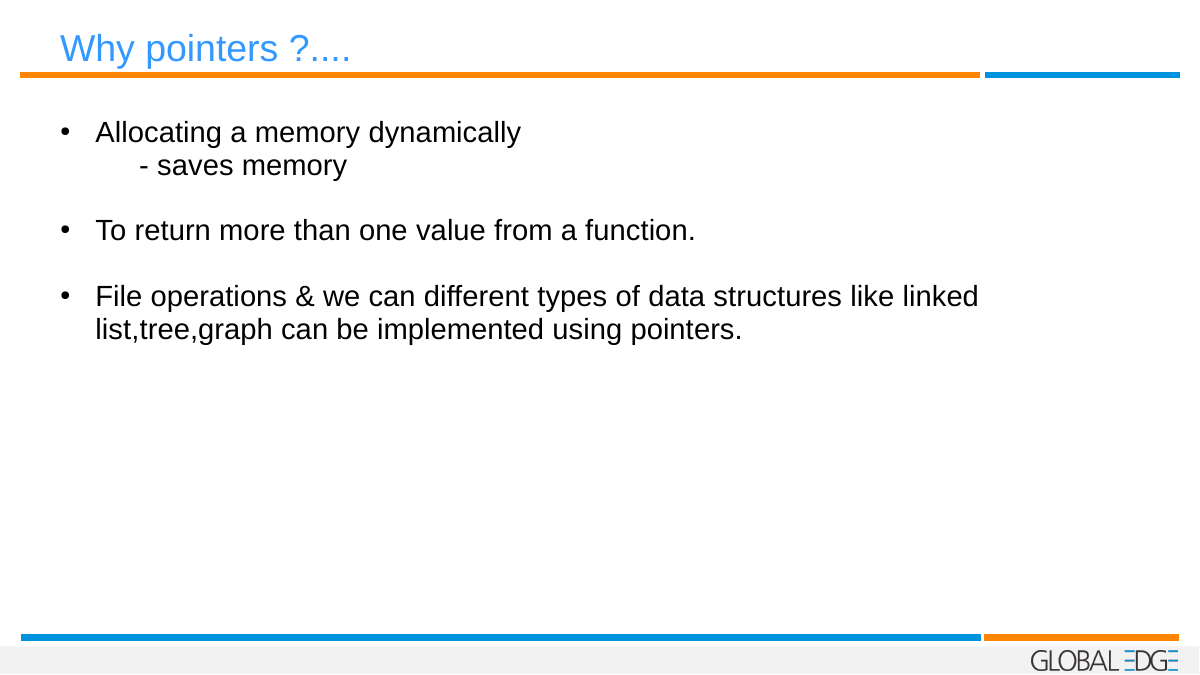

# Why pointers ?....
Allocating a memory dynamically
 - saves memory
To return more than one value from a function.
File operations & we can different types of data structures like linked list,tree,graph can be implemented using pointers.